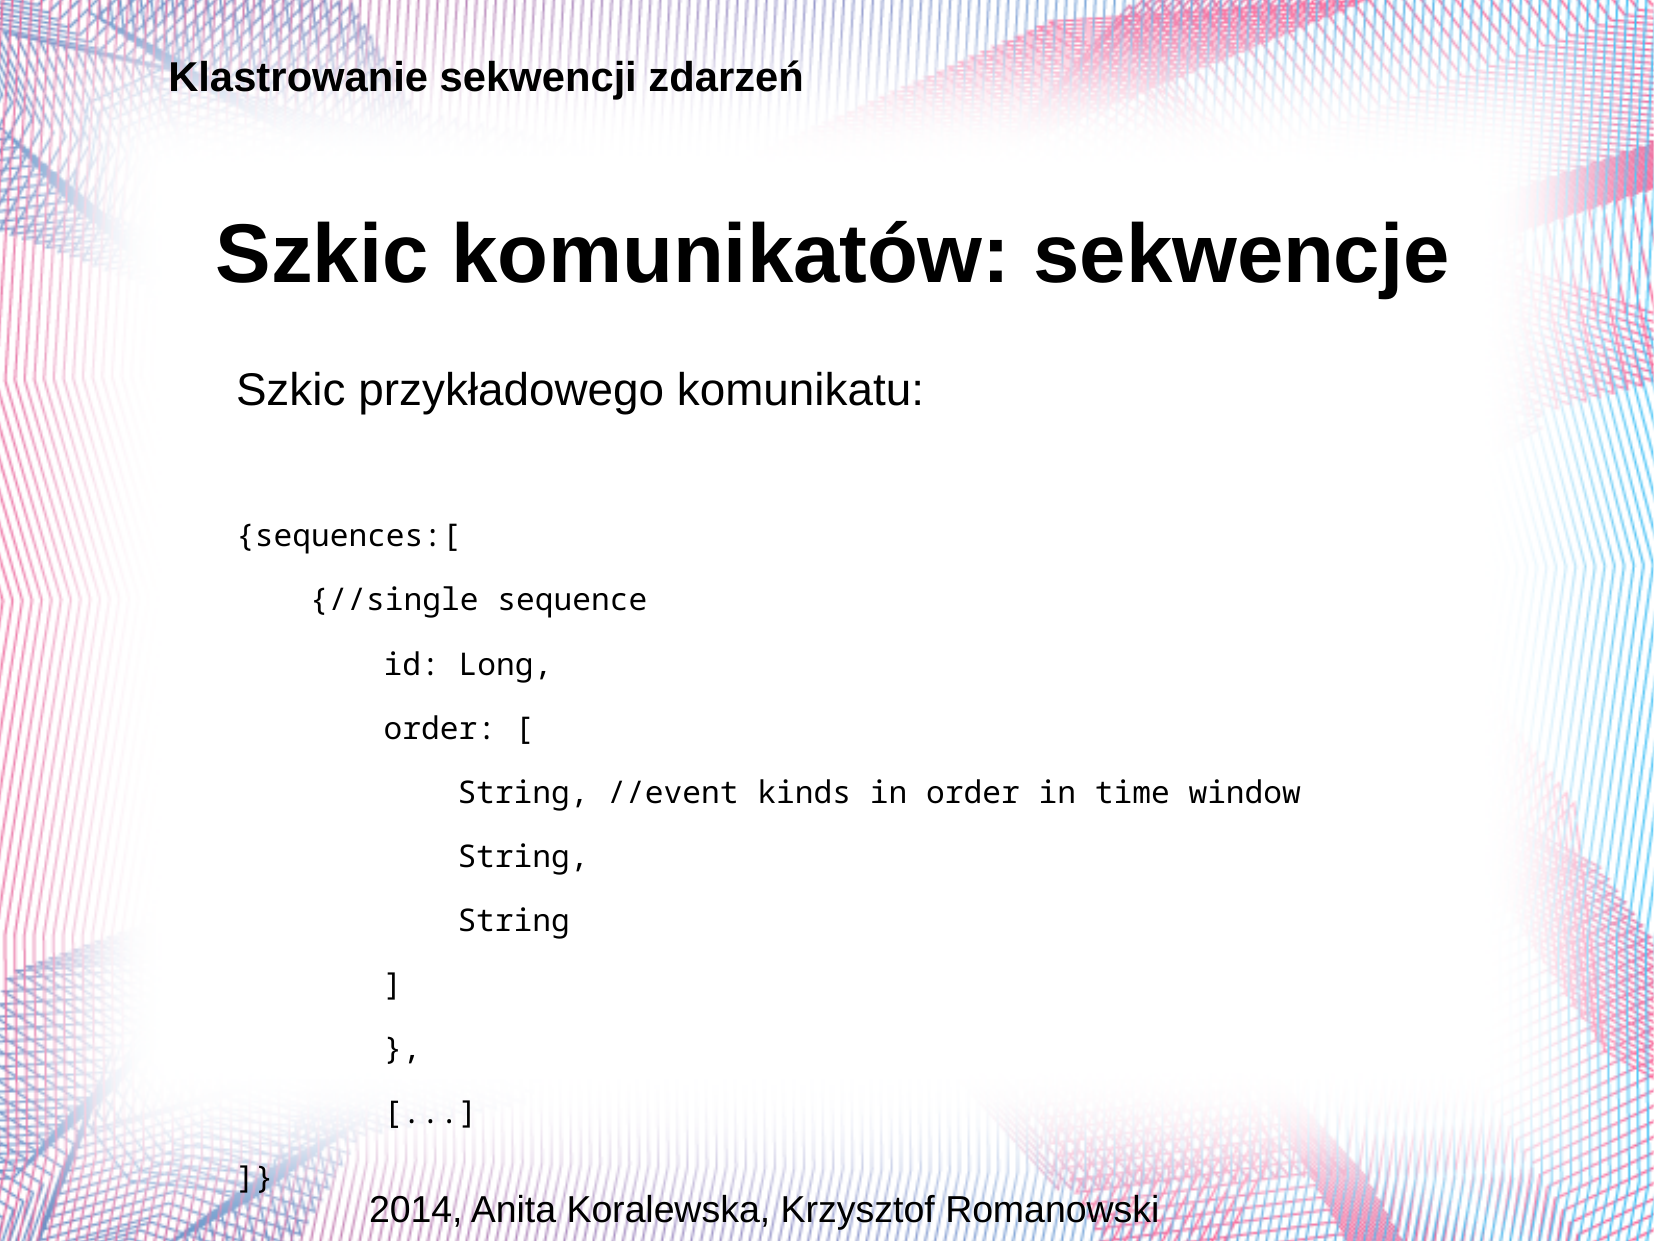

Klastrowanie sekwencji zdarzeń
Szkic komunikatów: sekwencje
Szkic przykładowego komunikatu:
{sequences:[
	{//single sequence
		id: Long,
		order: [
			String, //event kinds in order in time window
			String,
			String
		]
		},
		[...]
]}
2014, Anita Koralewska, Krzysztof Romanowski